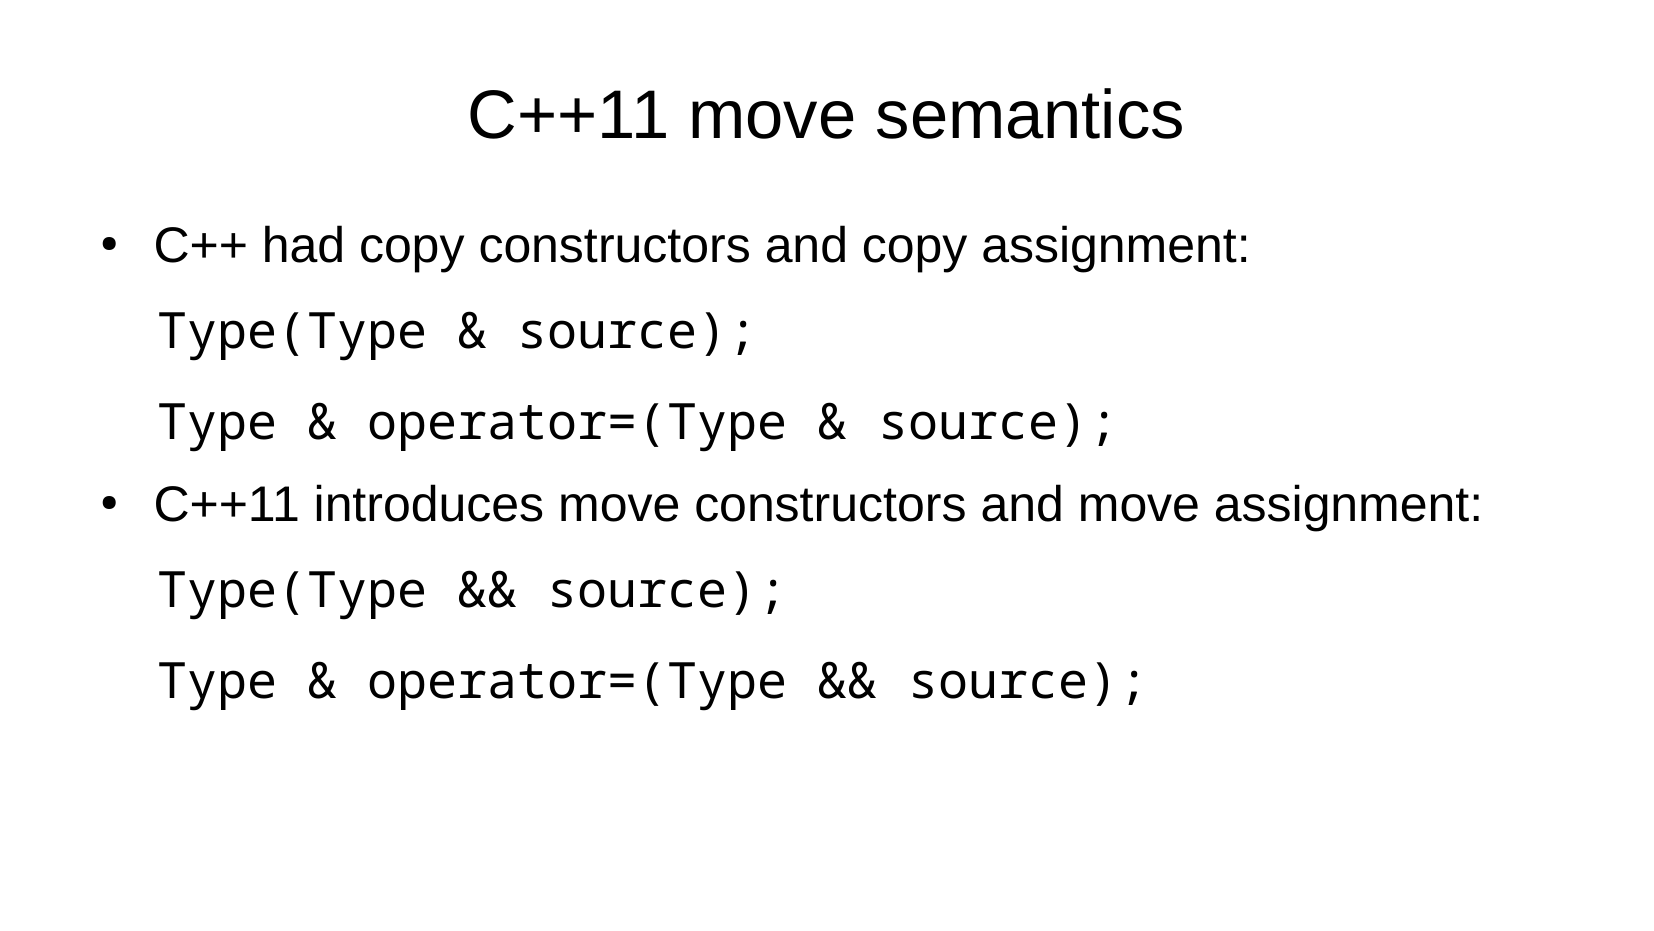

# C++11 move semantics
C++ had copy constructors and copy assignment:
Type(Type & source);
Type & operator=(Type & source);
C++11 introduces move constructors and move assignment:
Type(Type && source);
Type & operator=(Type && source);